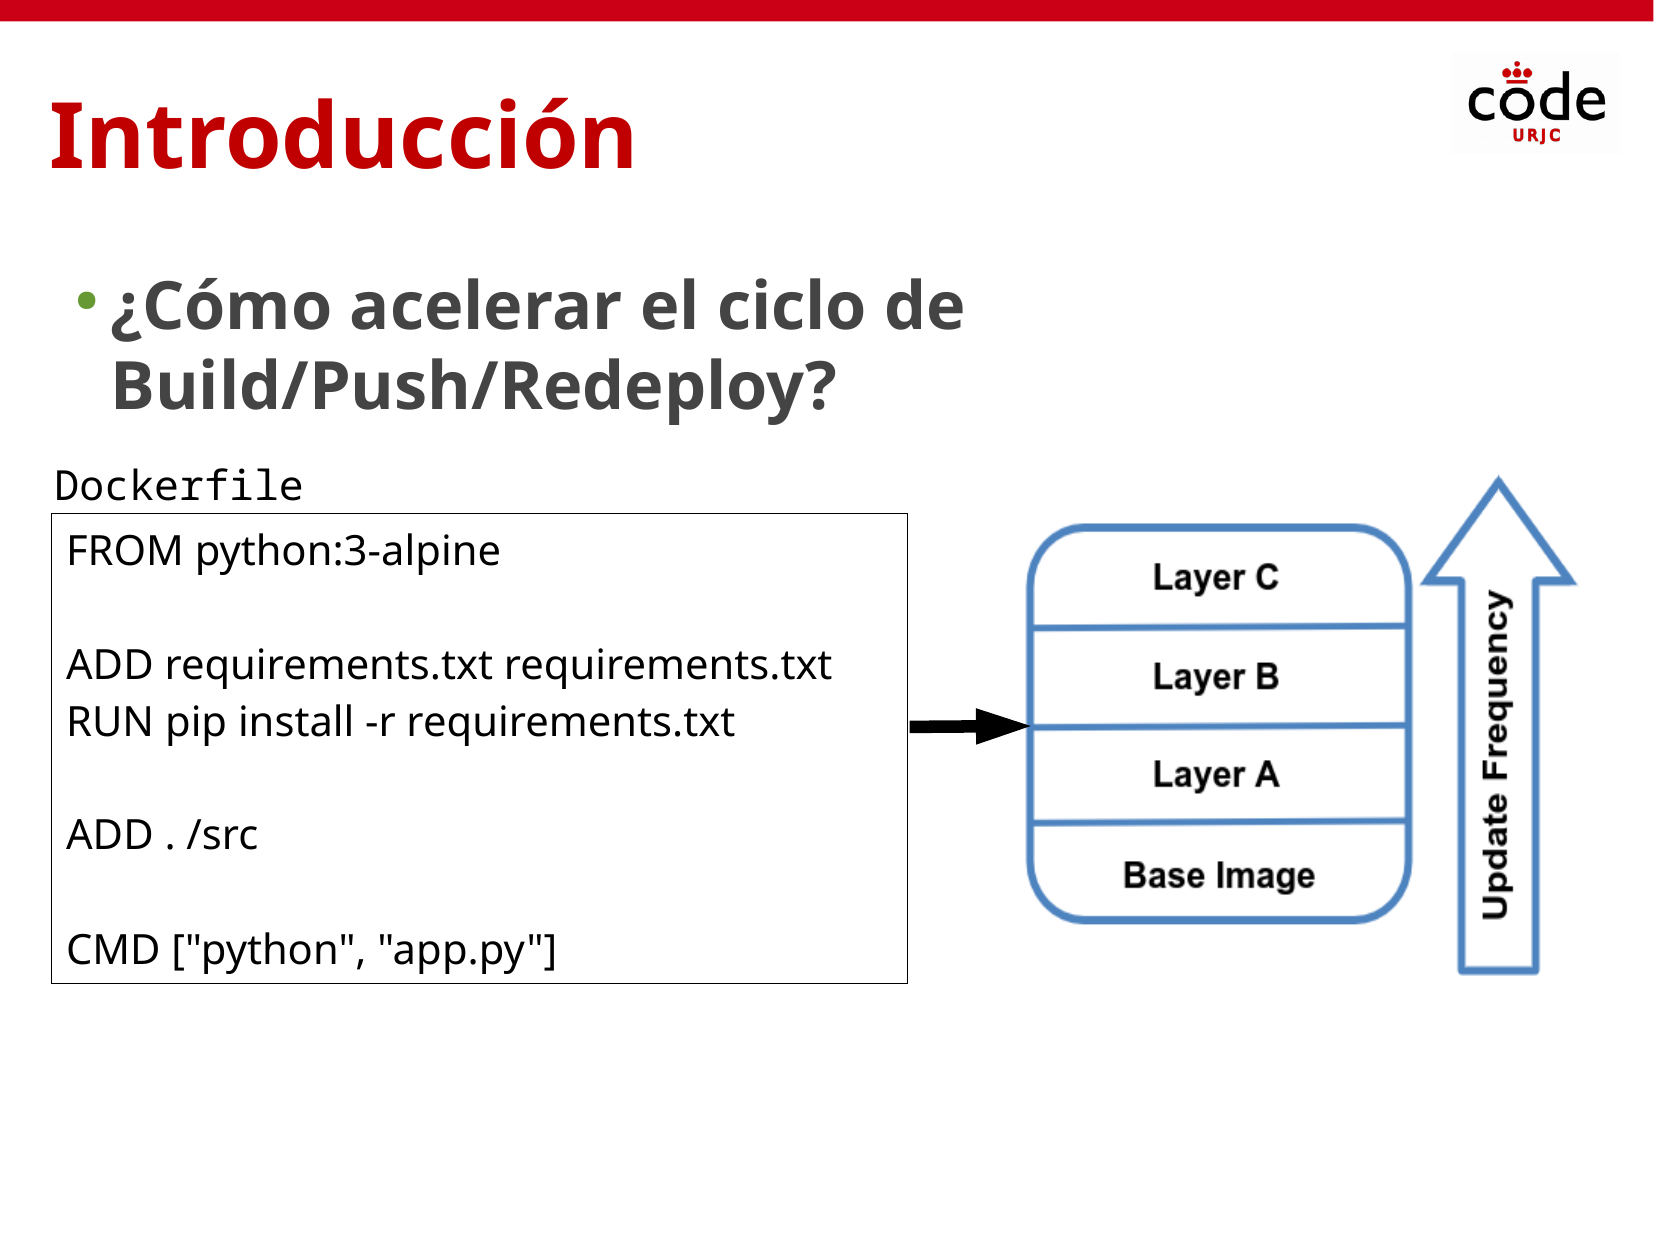

# Introducción
¿Cómo acelerar el ciclo de Build/Push/Redeploy?
Dockerfile
FROM python:3-alpine
ADD requirements.txt requirements.txt
RUN pip install -r requirements.txt
ADD . /src
CMD ["python", "app.py"]